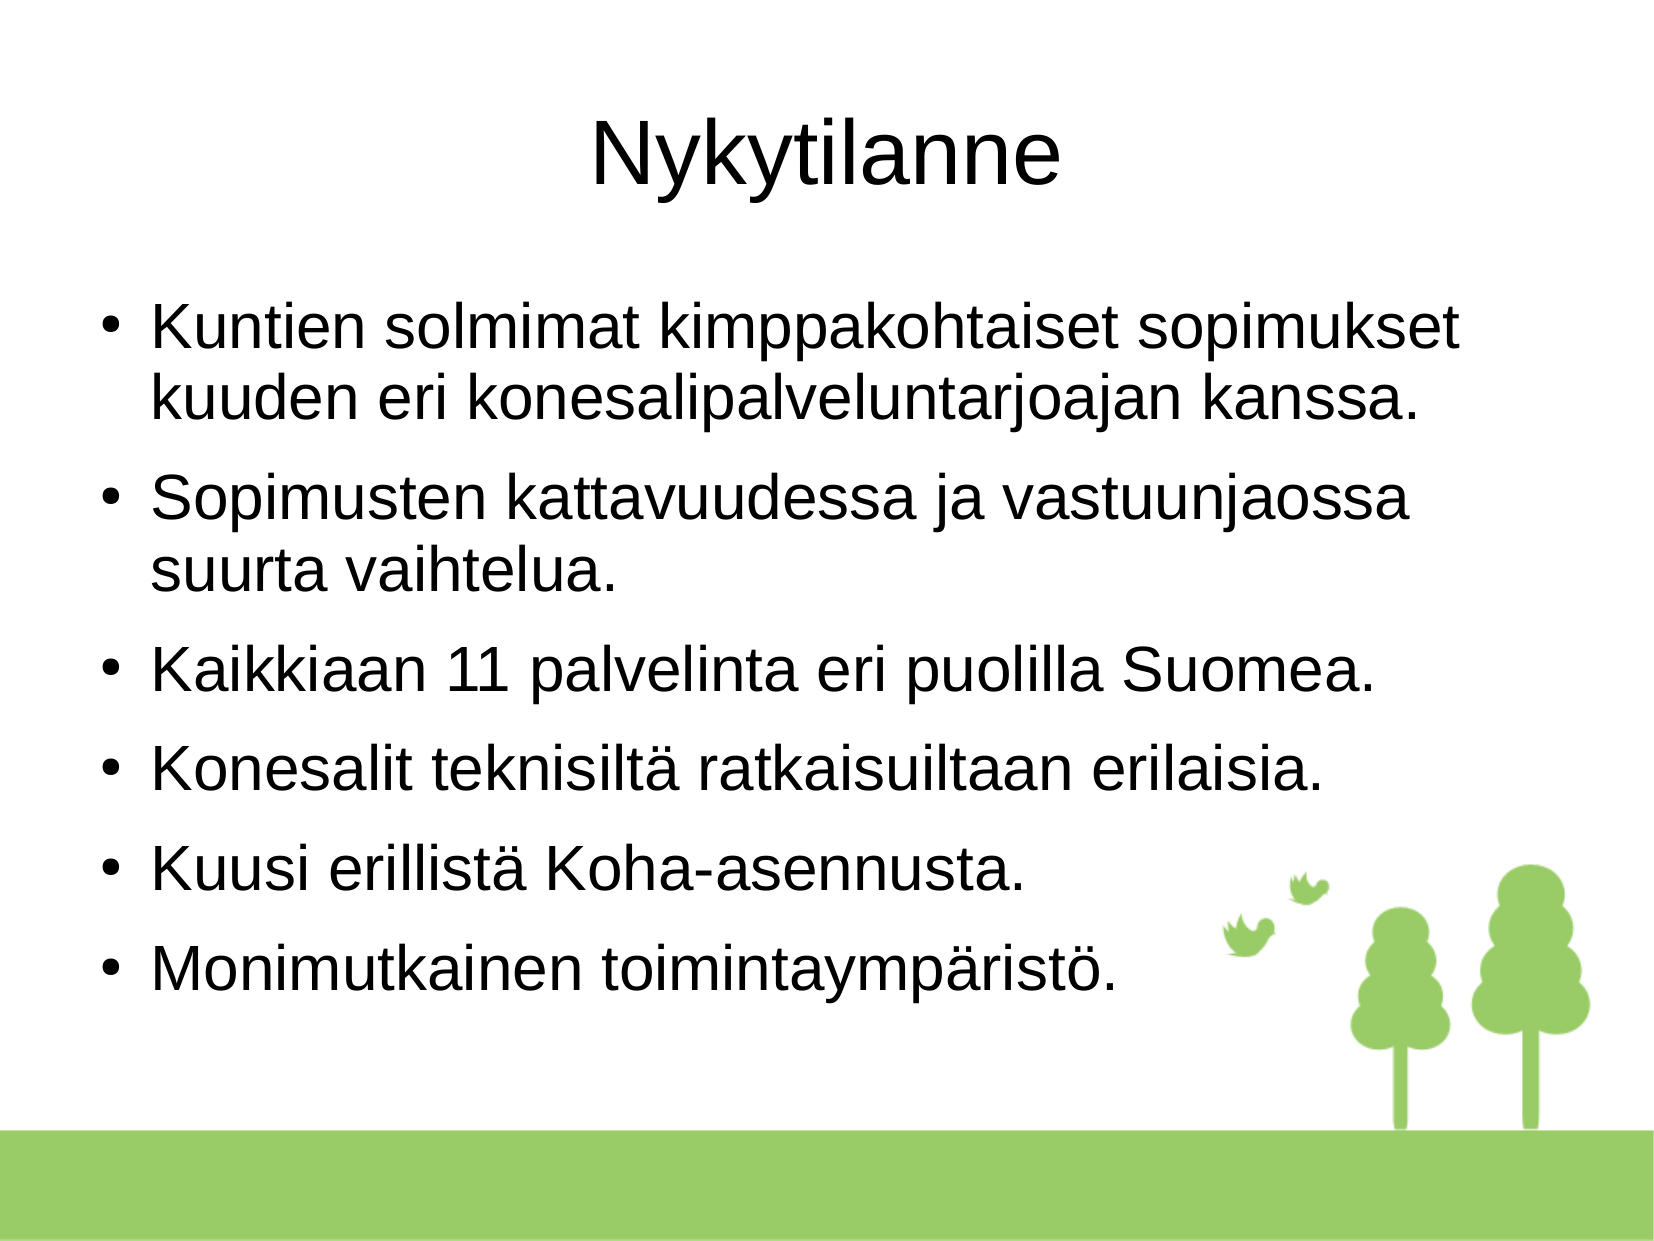

# Nykytilanne
Kuntien solmimat kimppakohtaiset sopimukset kuuden eri konesalipalveluntarjoajan kanssa.
Sopimusten kattavuudessa ja vastuunjaossa suurta vaihtelua.
Kaikkiaan 11 palvelinta eri puolilla Suomea.
Konesalit teknisiltä ratkaisuiltaan erilaisia.
Kuusi erillistä Koha-asennusta.
Monimutkainen toimintaympäristö.